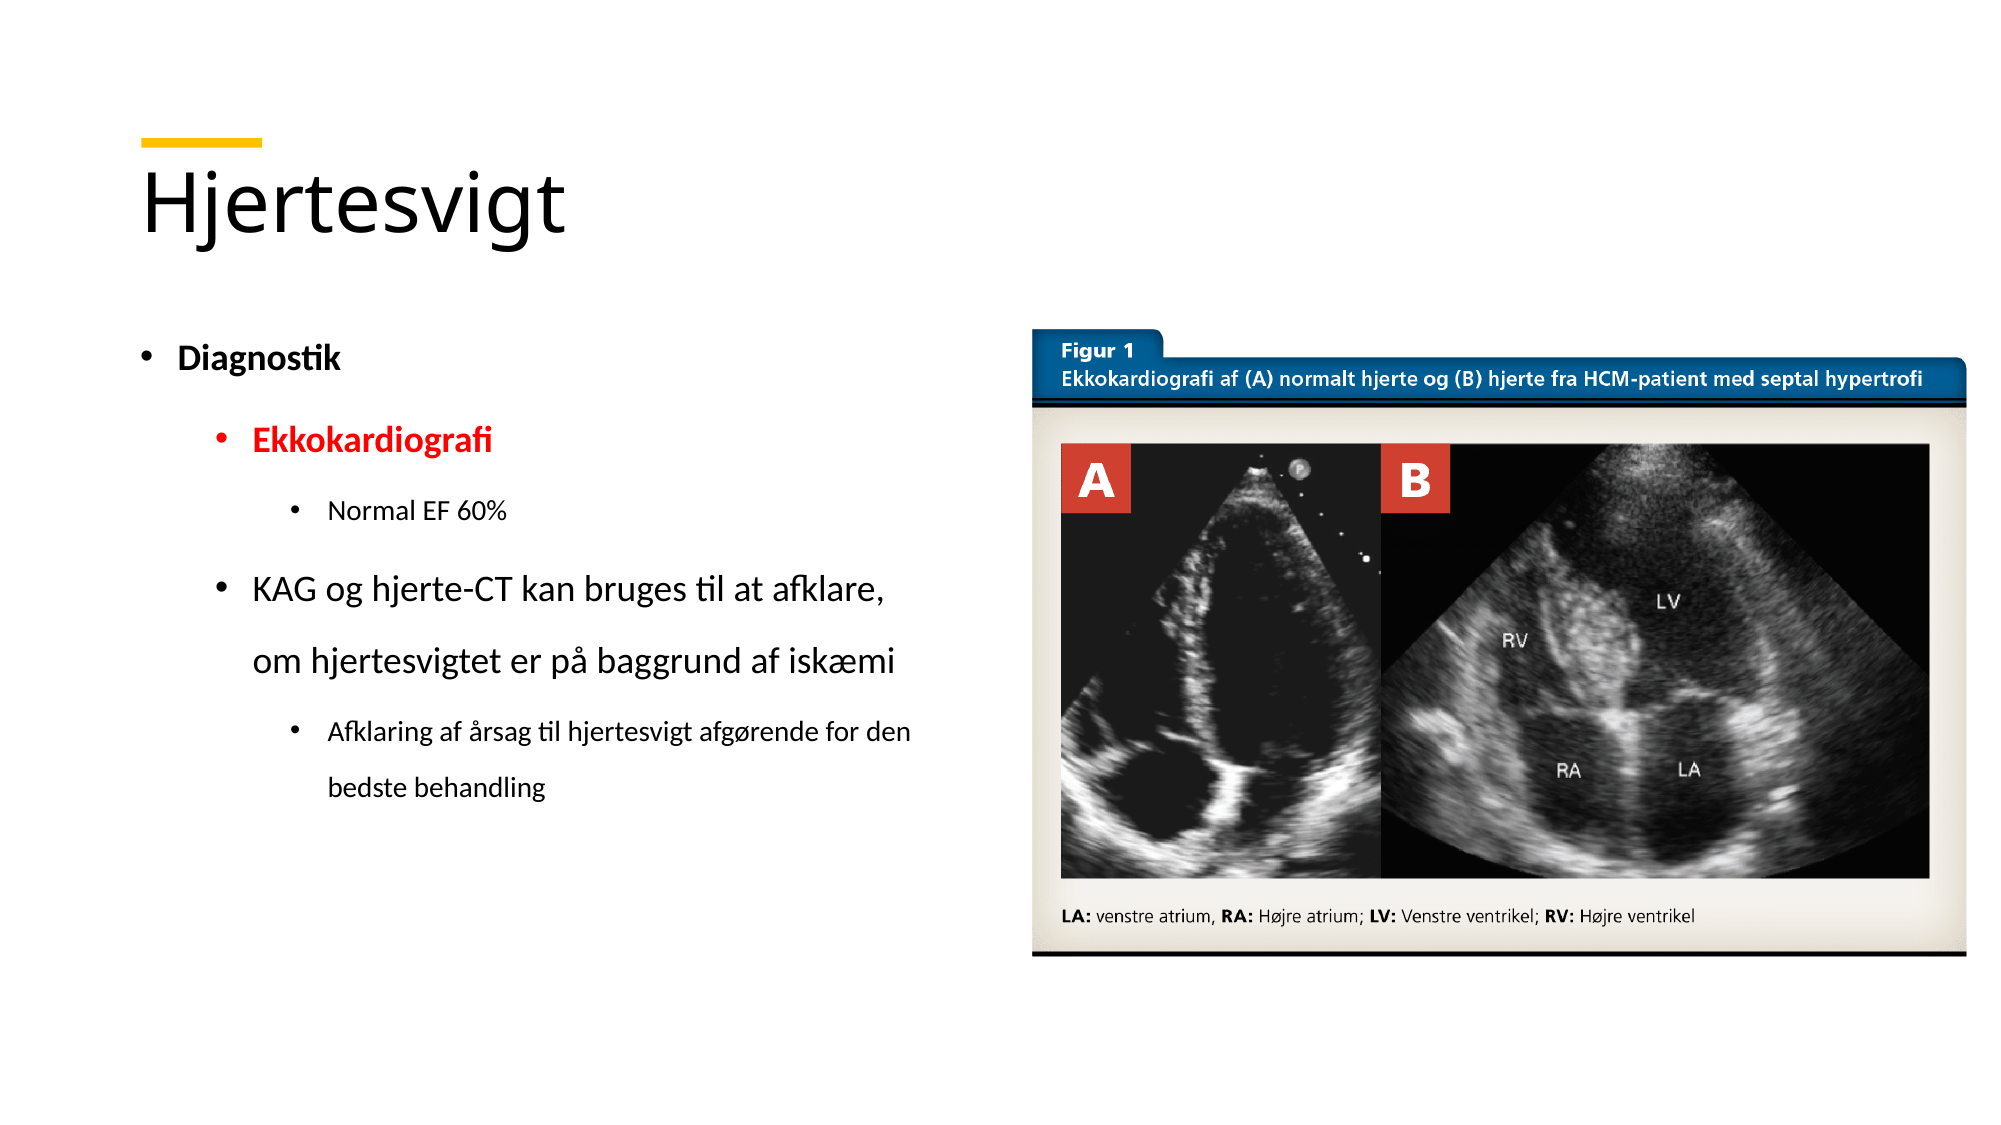

# Hjertesvigt
Diagnostik
Ekkokardiografi
Normal EF 60%
KAG og hjerte-CT kan bruges til at afklare, om hjertesvigtet er på baggrund af iskæmi
Afklaring af årsag til hjertesvigt afgørende for den bedste behandling